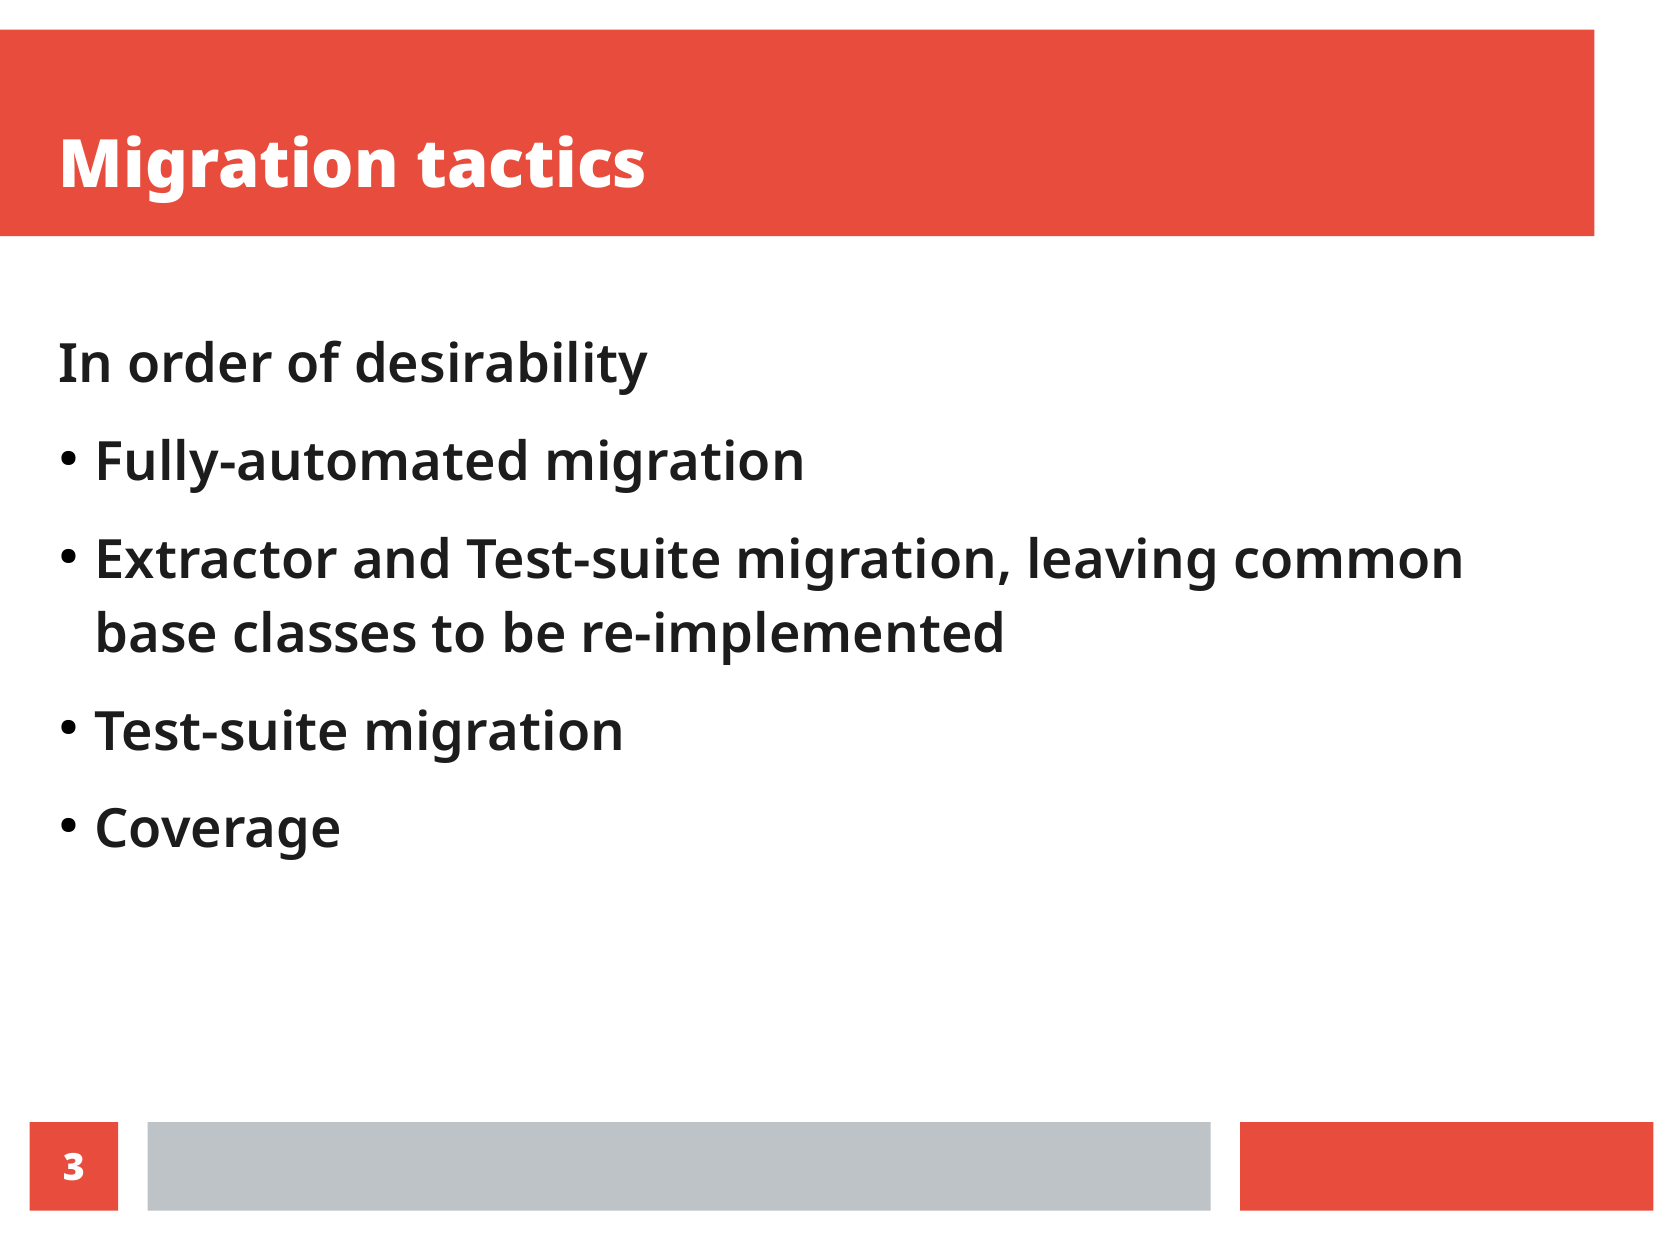

# Migration tactics
In order of desirability
Fully-automated migration
Extractor and Test-suite migration, leaving common base classes to be re-implemented
Test-suite migration
Coverage
3